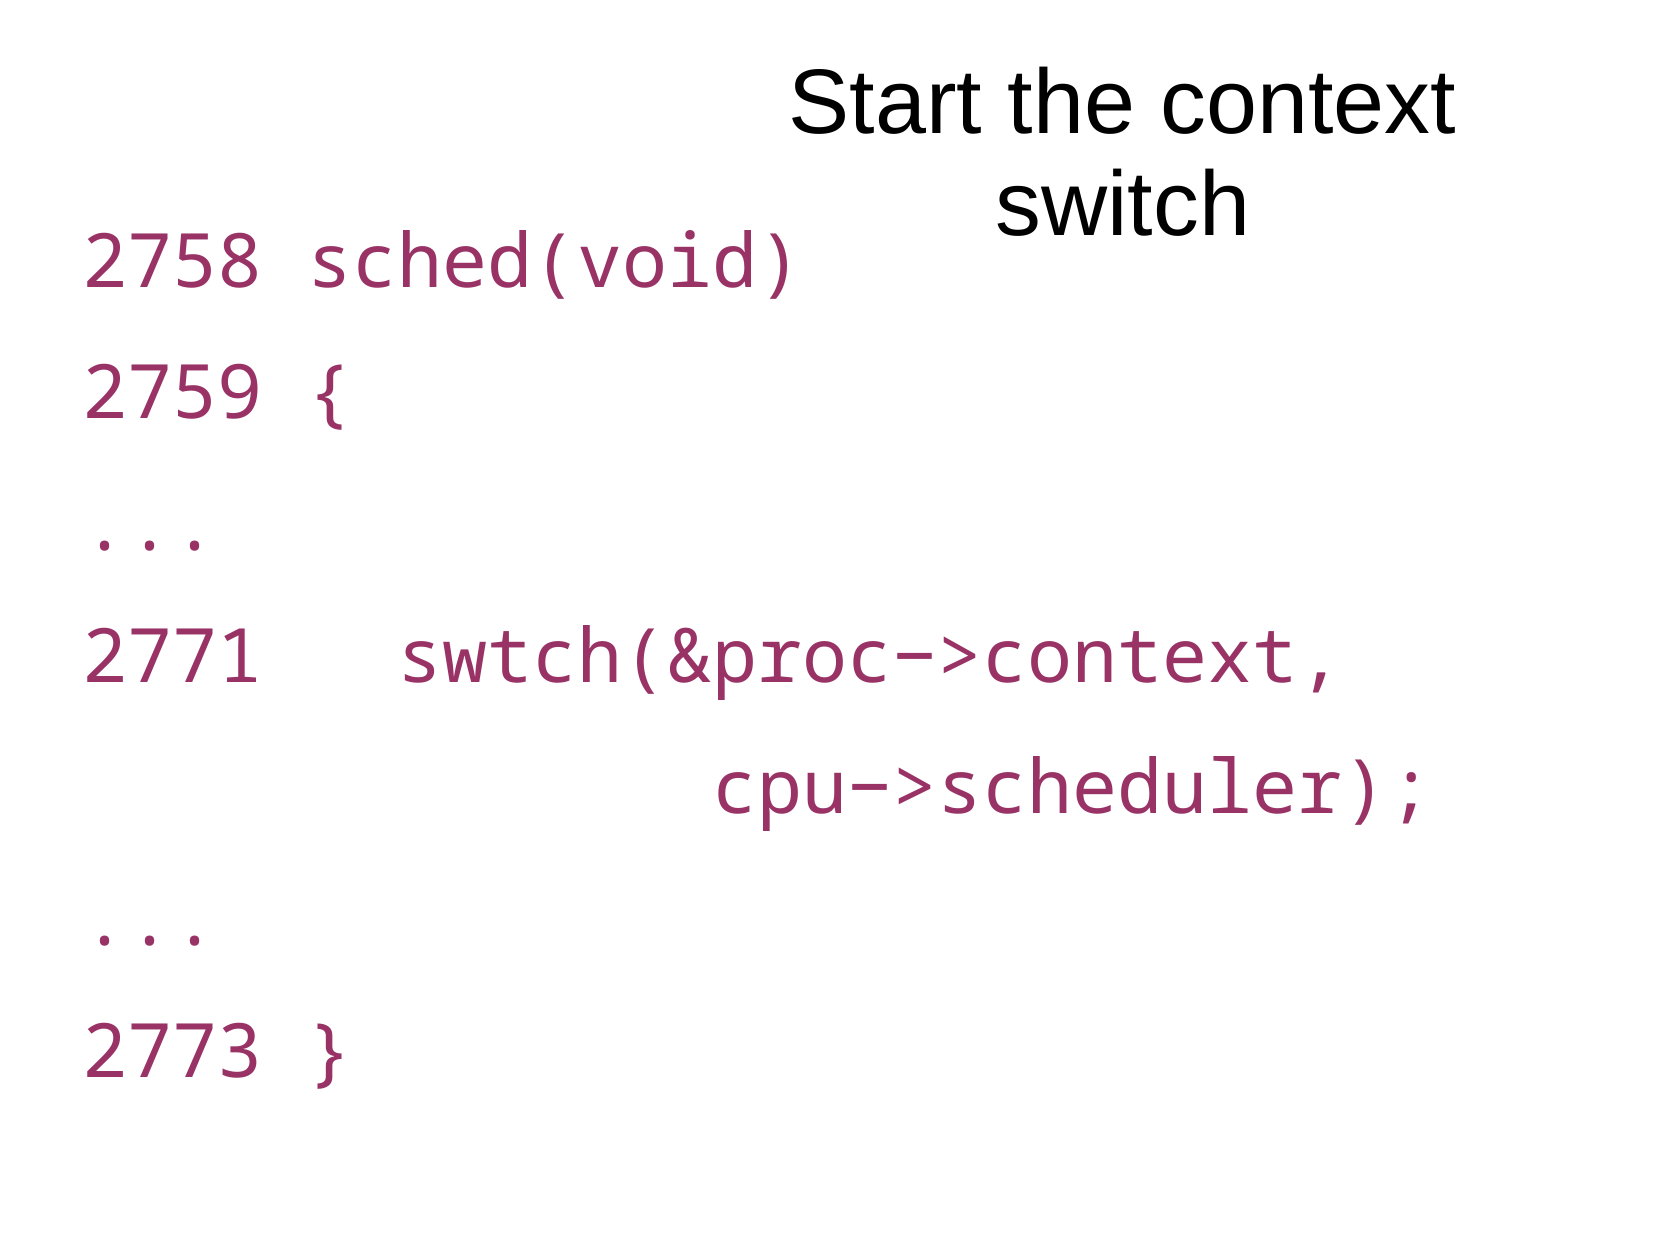

Start the context switch
# 2758 sched(void)
2759 {
...
2771 swtch(&proc−>context,
 cpu−>scheduler);
...
2773 }